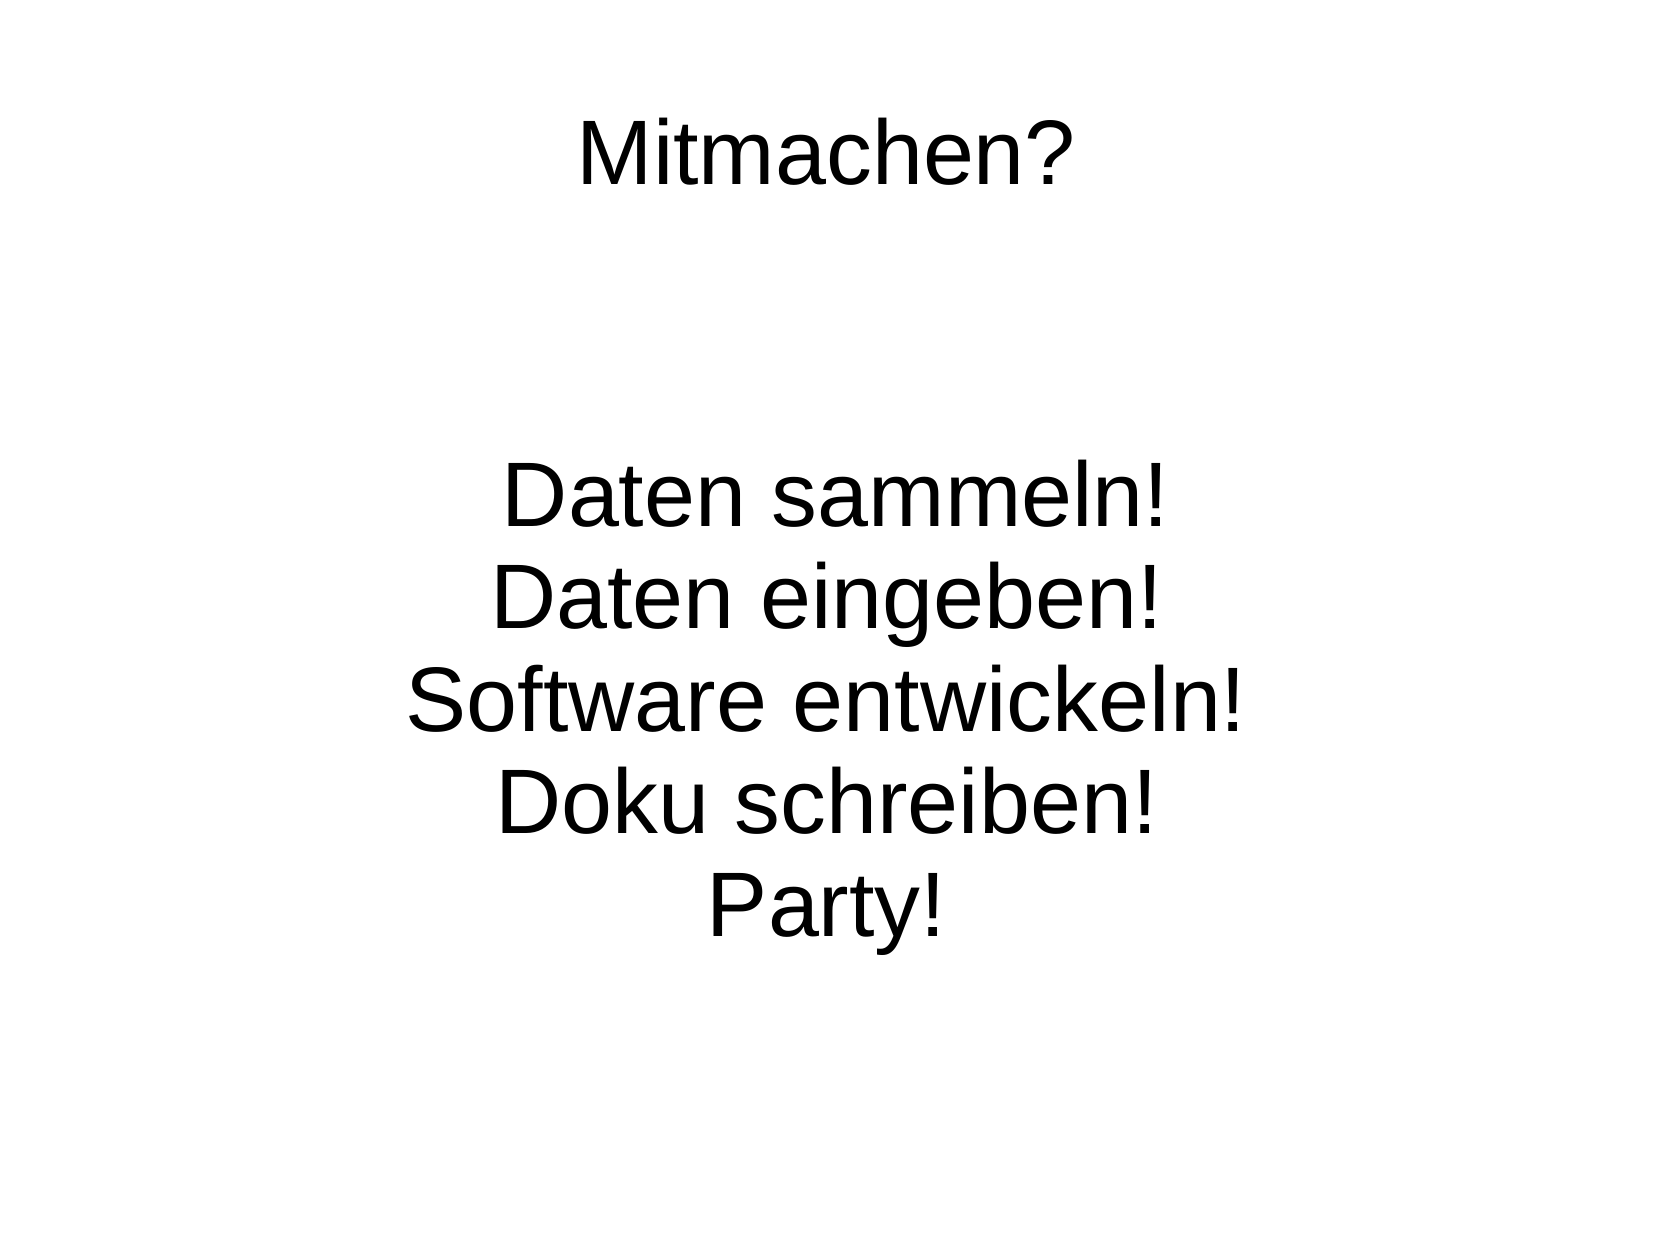

# Mitmachen?
 Daten sammeln!
Daten eingeben!
Software entwickeln!
Doku schreiben!
Party!